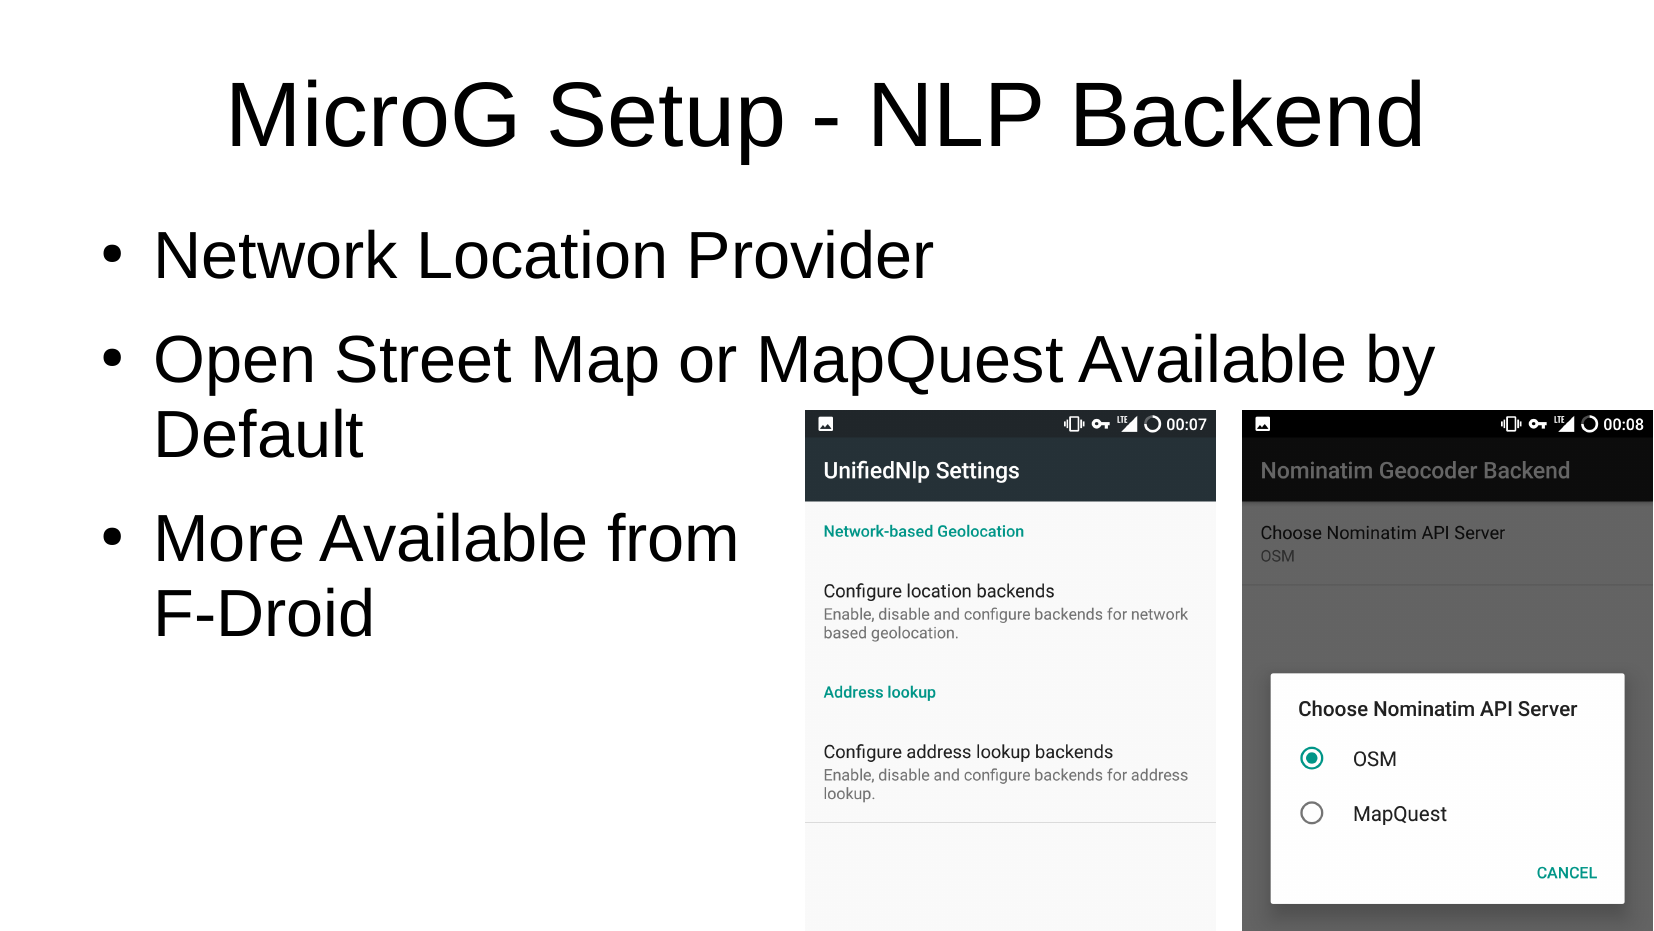

# MicroG Setup - NLP Backend
Network Location Provider
Open Street Map or MapQuest Available by Default
More Available from
F-Droid